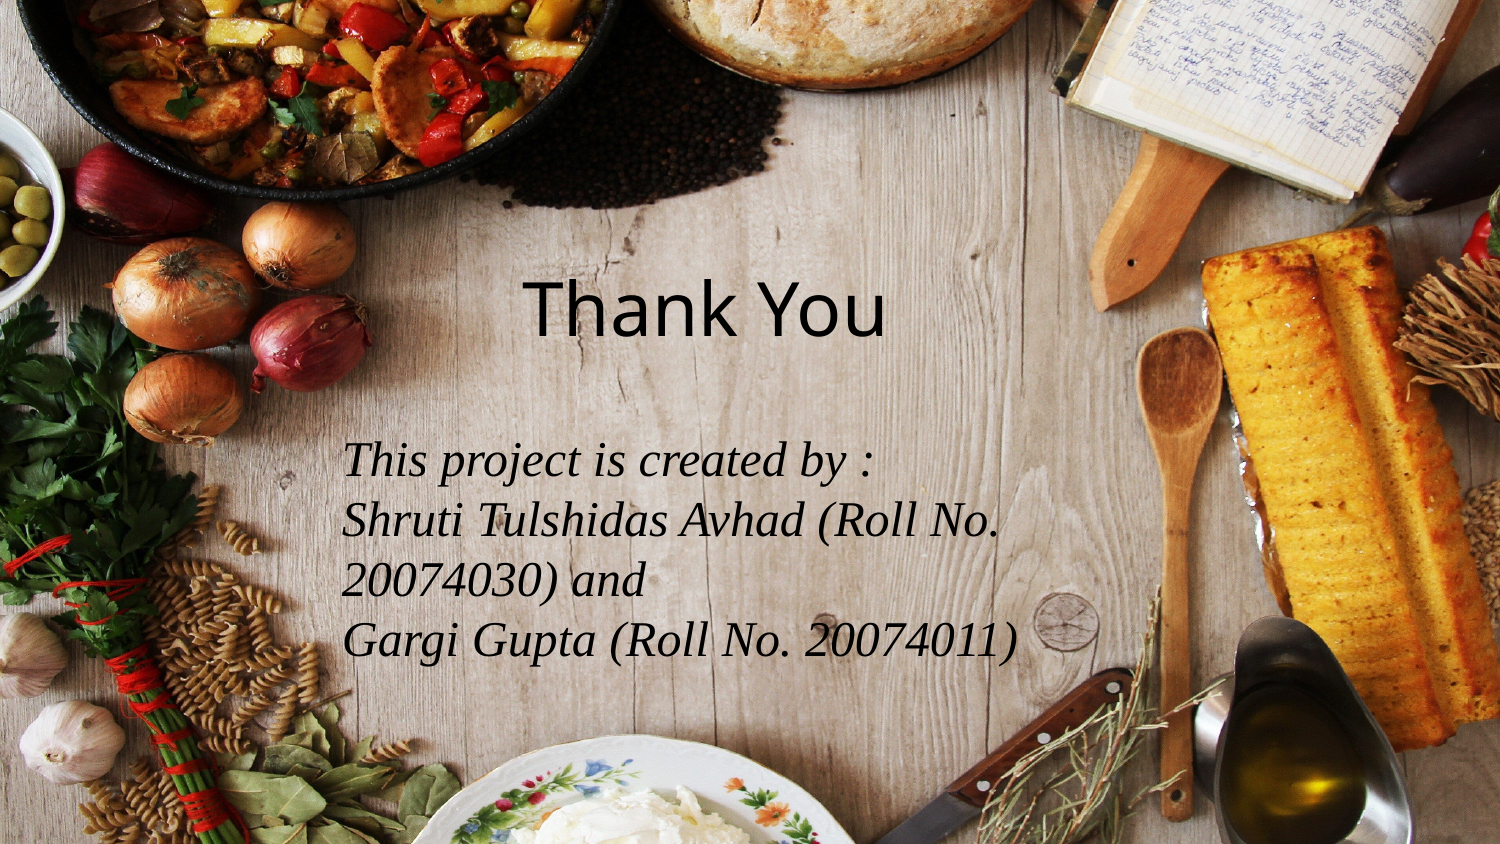

Thank You
This project is created by :
Shruti Tulshidas Avhad (Roll No. 20074030) and
Gargi Gupta (Roll No. 20074011)